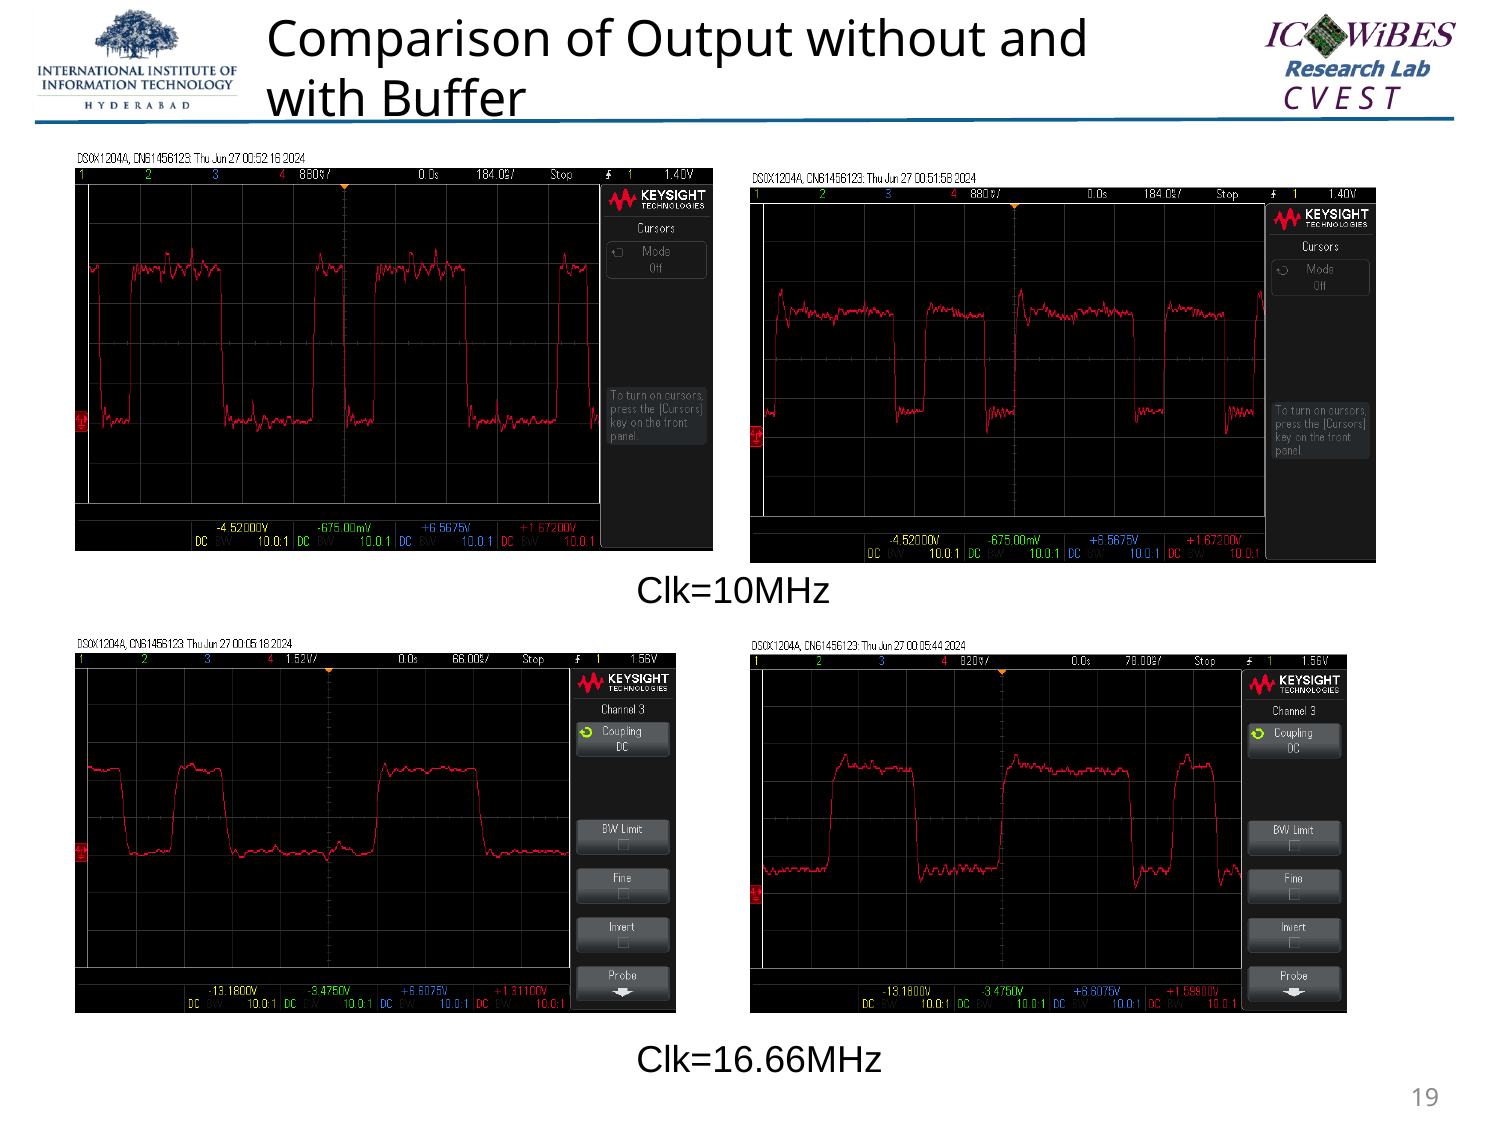

# Comparison of Output without and with Buffer
Clk=10MHz
Clk=16.66MHz